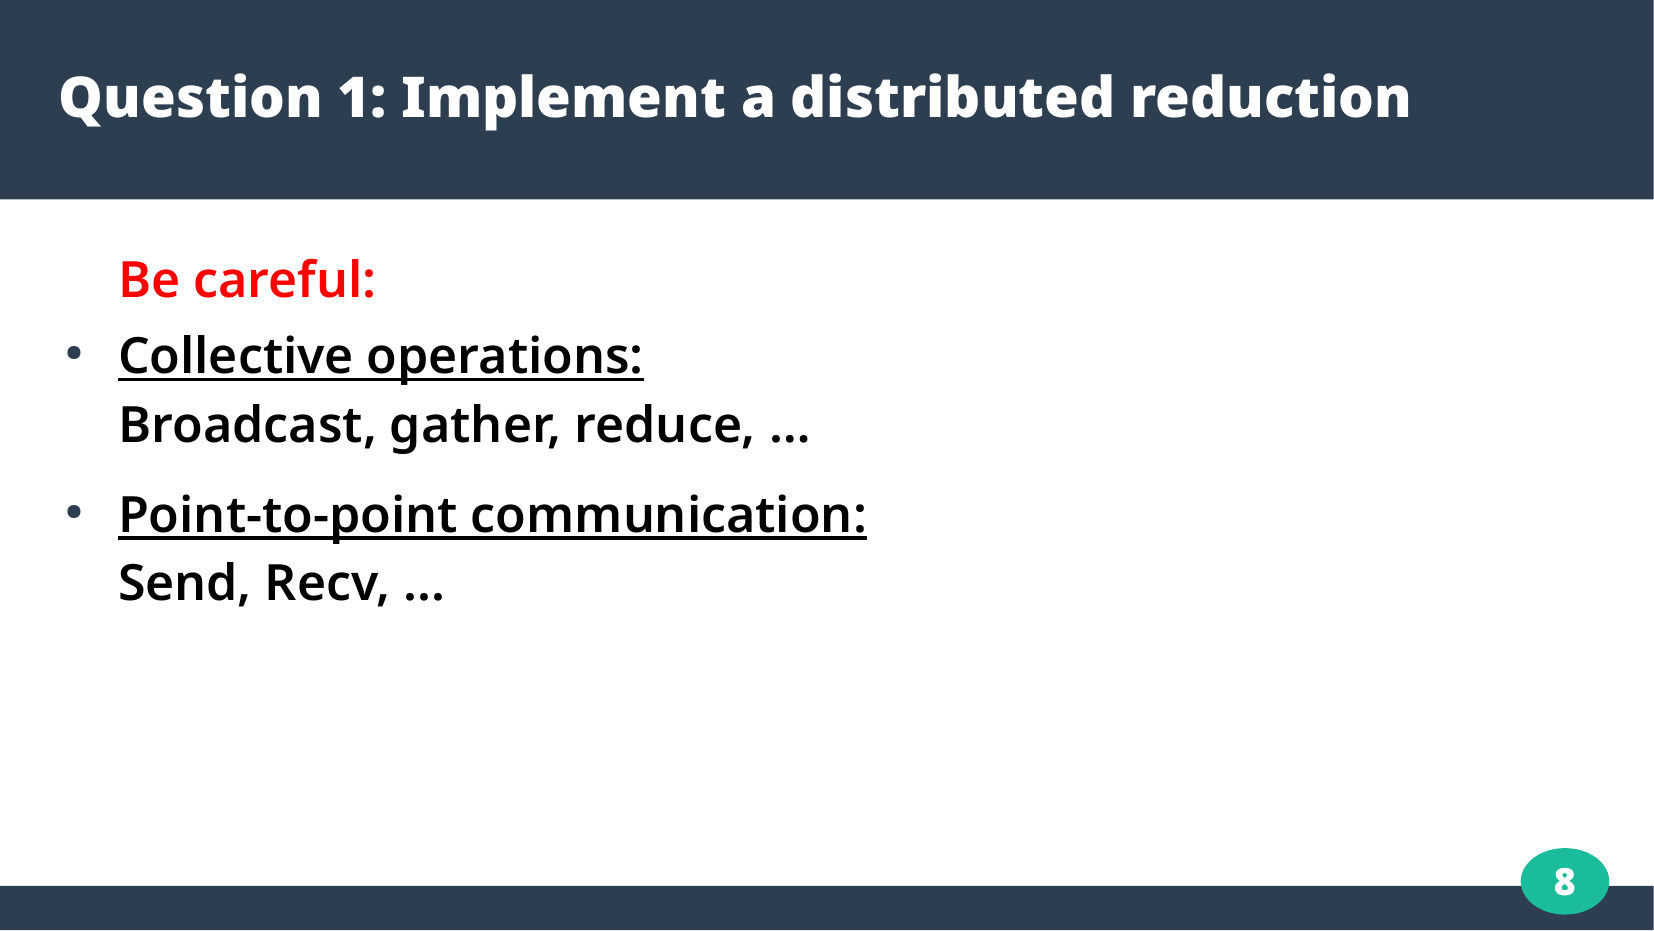

# Question 1: Implement a distributed reduction
Be careful:
Collective operations:
Broadcast, gather, reduce, …
Point-to-point communication:
Send, Recv, ...
8